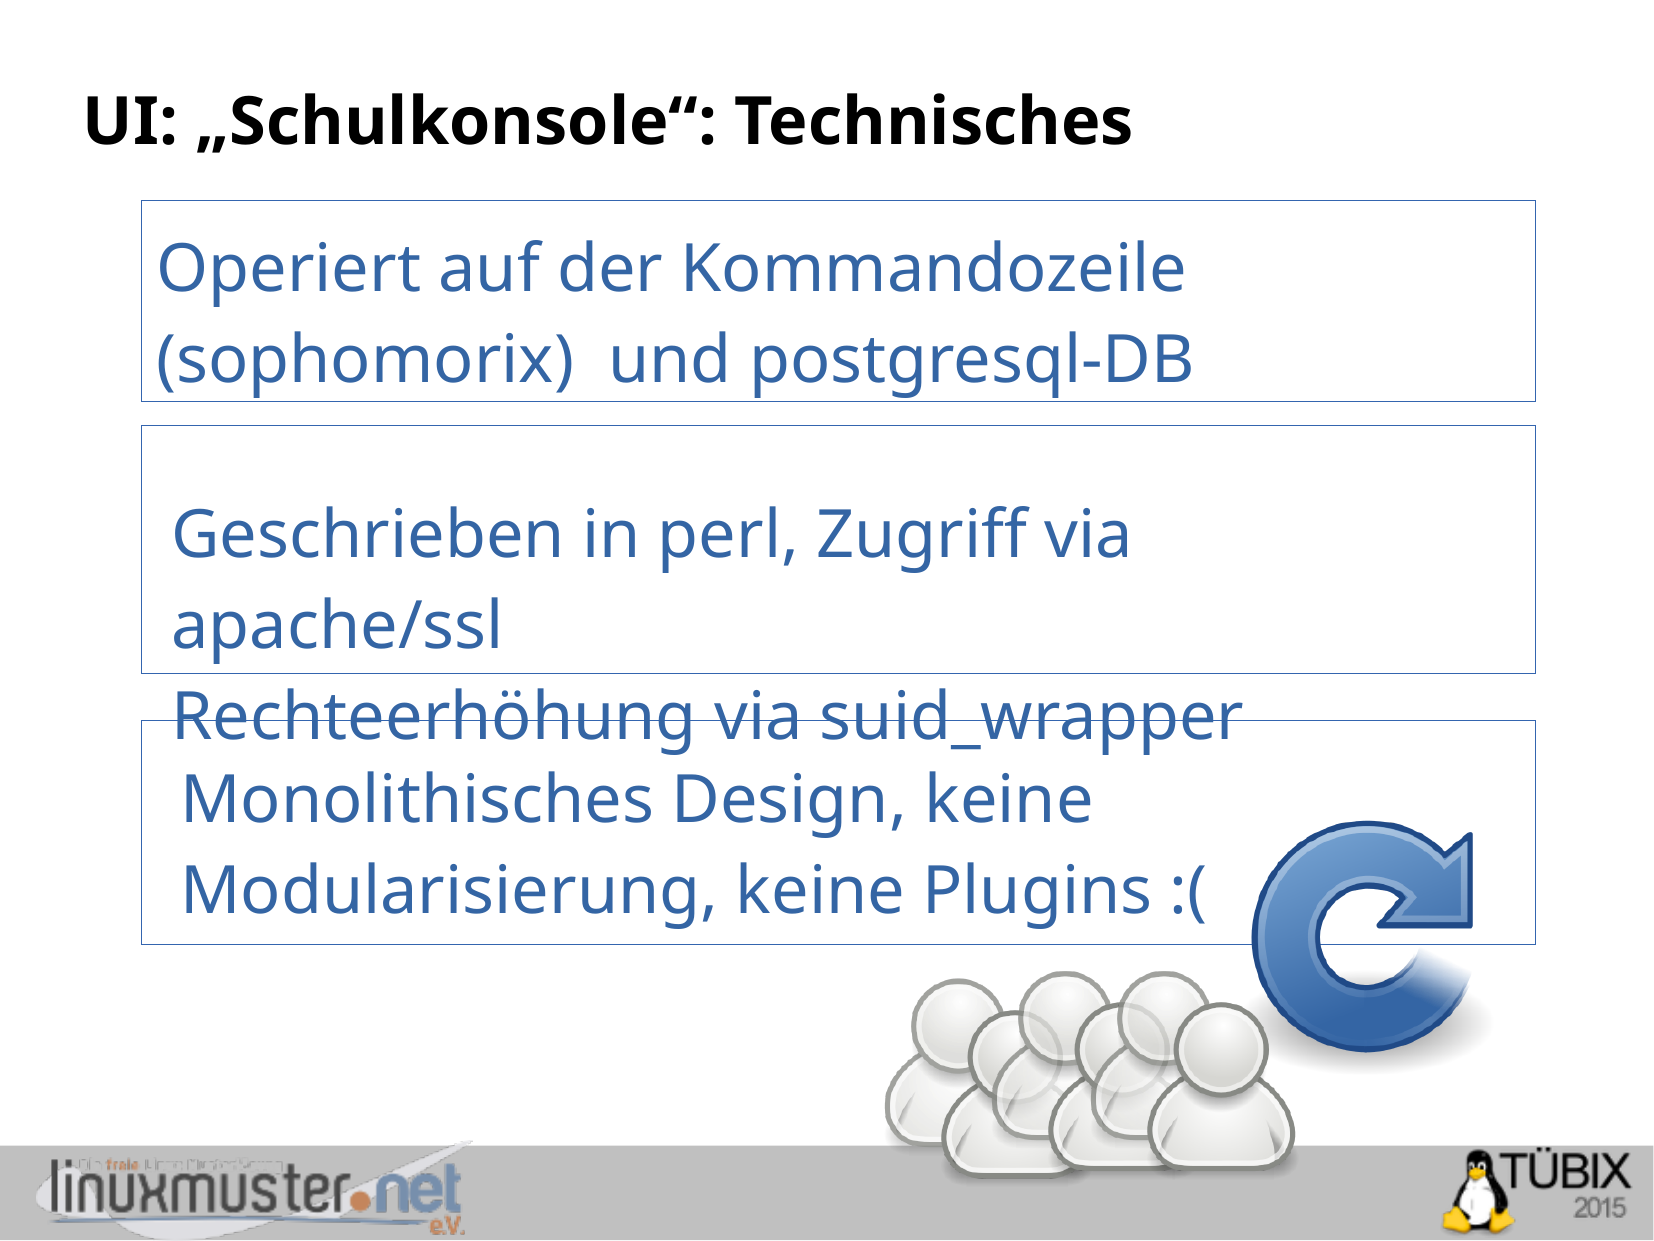

# UI: „Schulkonsole“: Technisches
Operiert auf der Kommandozeile (sophomorix) und postgresql-DB
Geschrieben in perl, Zugriff via apache/ssl
Rechteerhöhung via suid_wrapper
Monolithisches Design, keine Modularisierung, keine Plugins :(